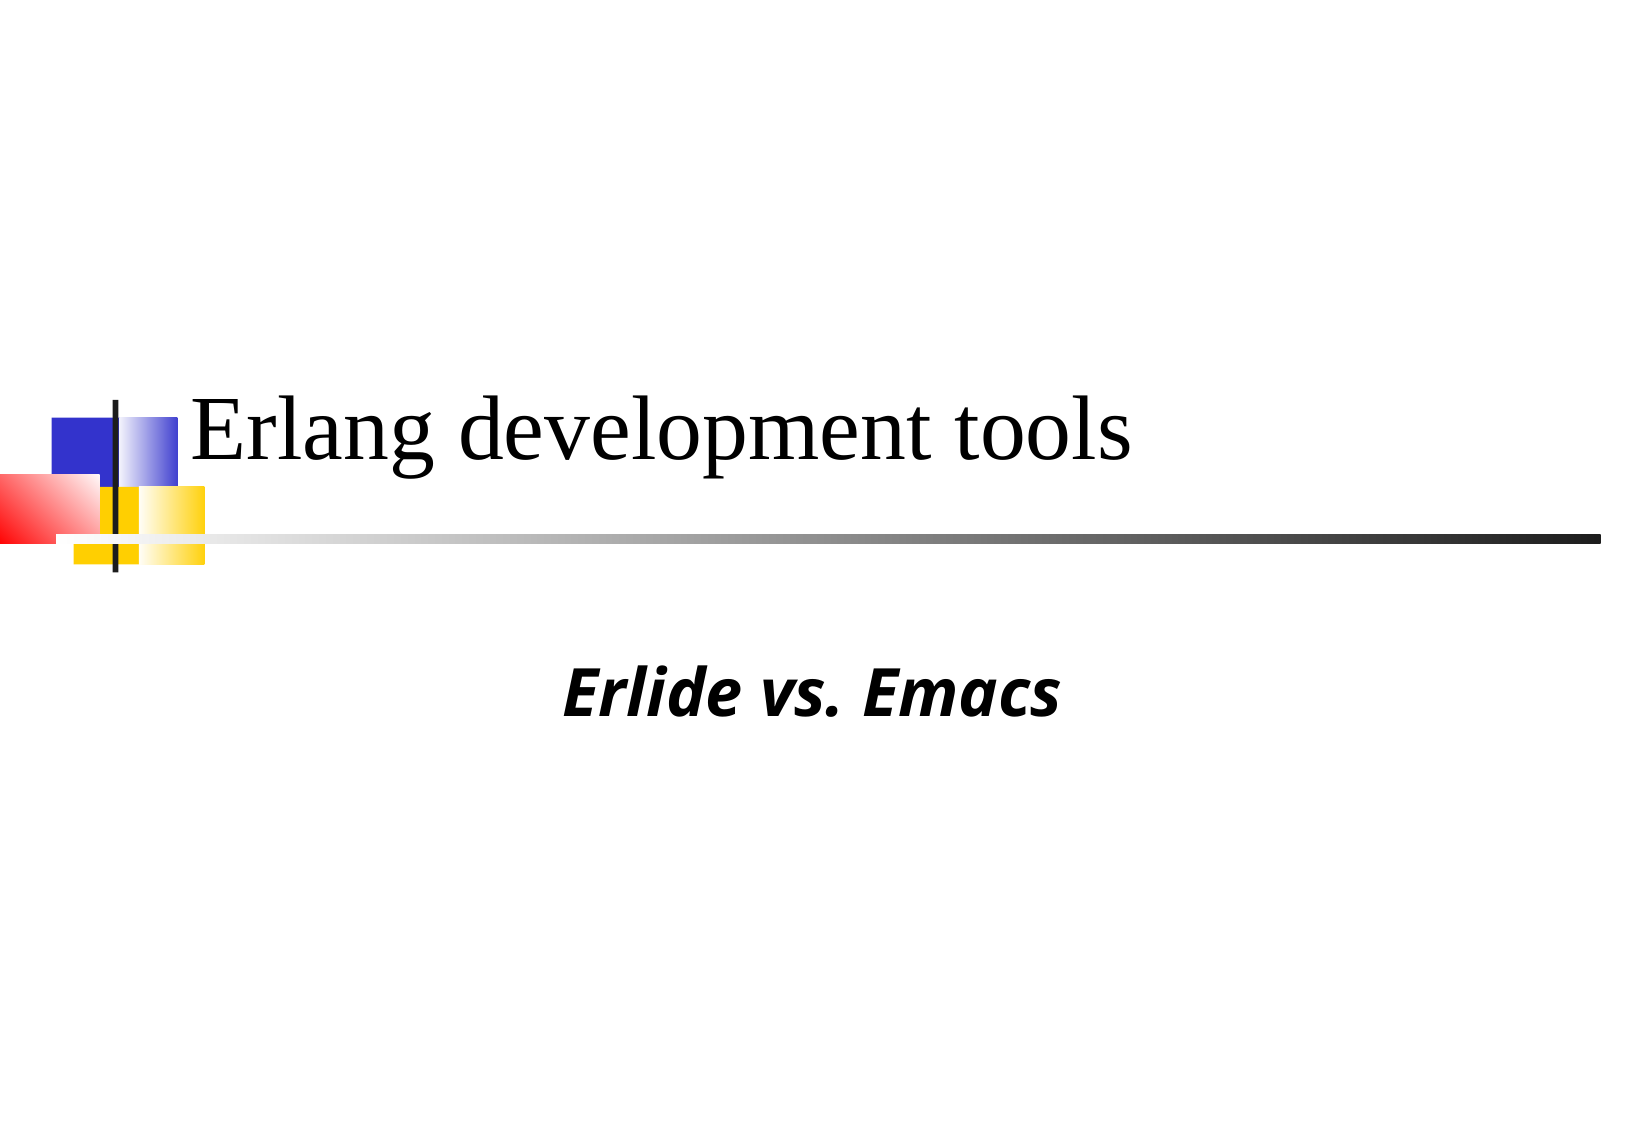

# Erlang development tools
Erlide vs. Emacs